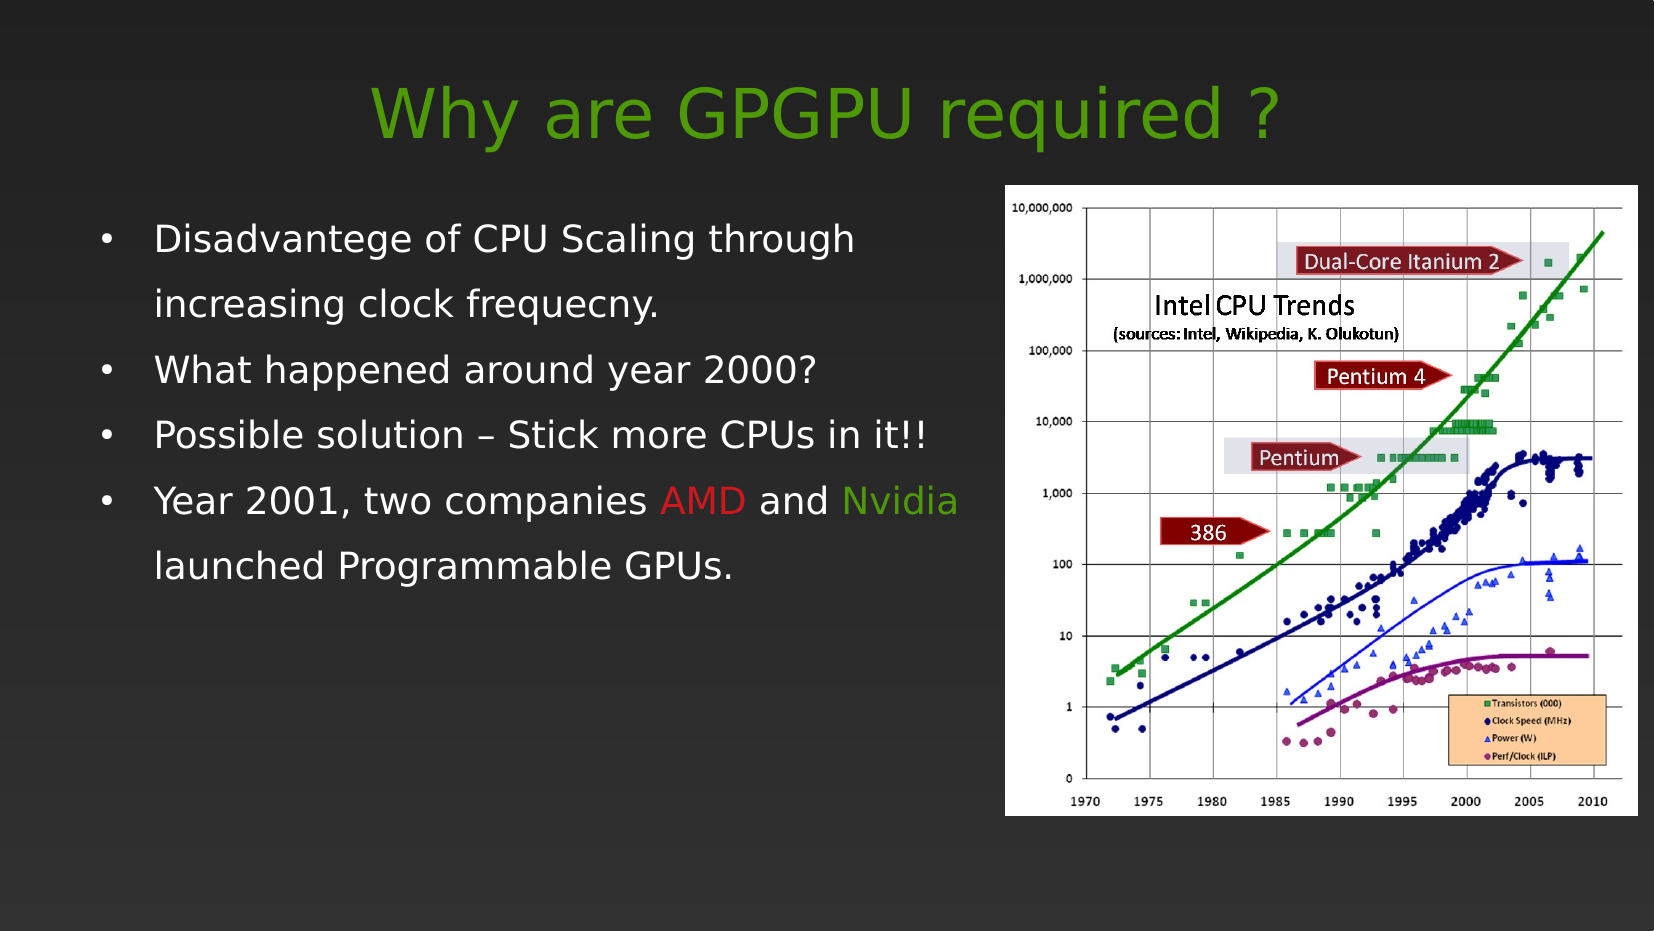

# Why are GPGPU required ?
Disadvantege of CPU Scaling through
increasing clock frequecny.
What happened around year 2000?
Possible solution – Stick more CPUs in it!!
Year 2001, two companies AMD and Nvidia
launched Programmable GPUs.